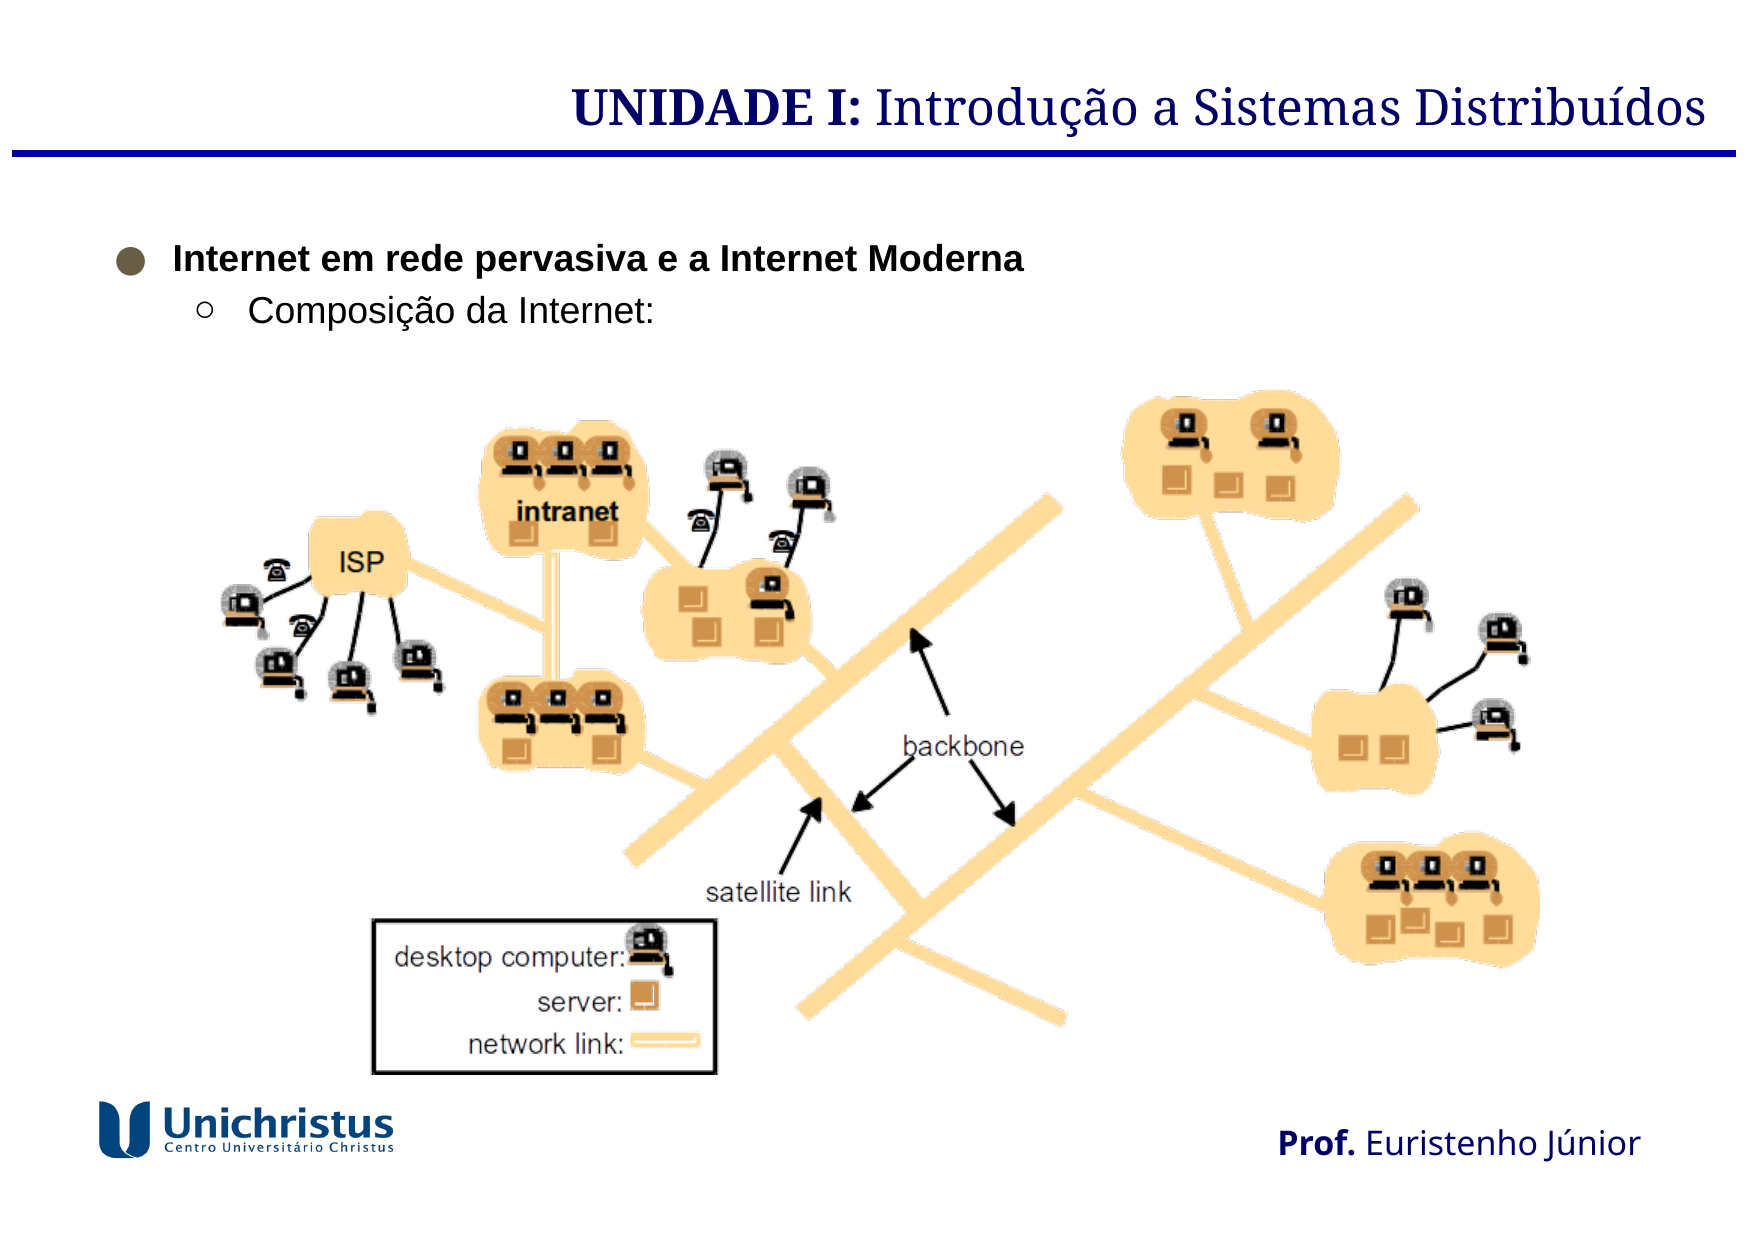

UNIDADE I: Introdução a Sistemas Distribuídos
Internet em rede pervasiva e a Internet Moderna
Composição da Internet:
Prof. Euristenho Júnior